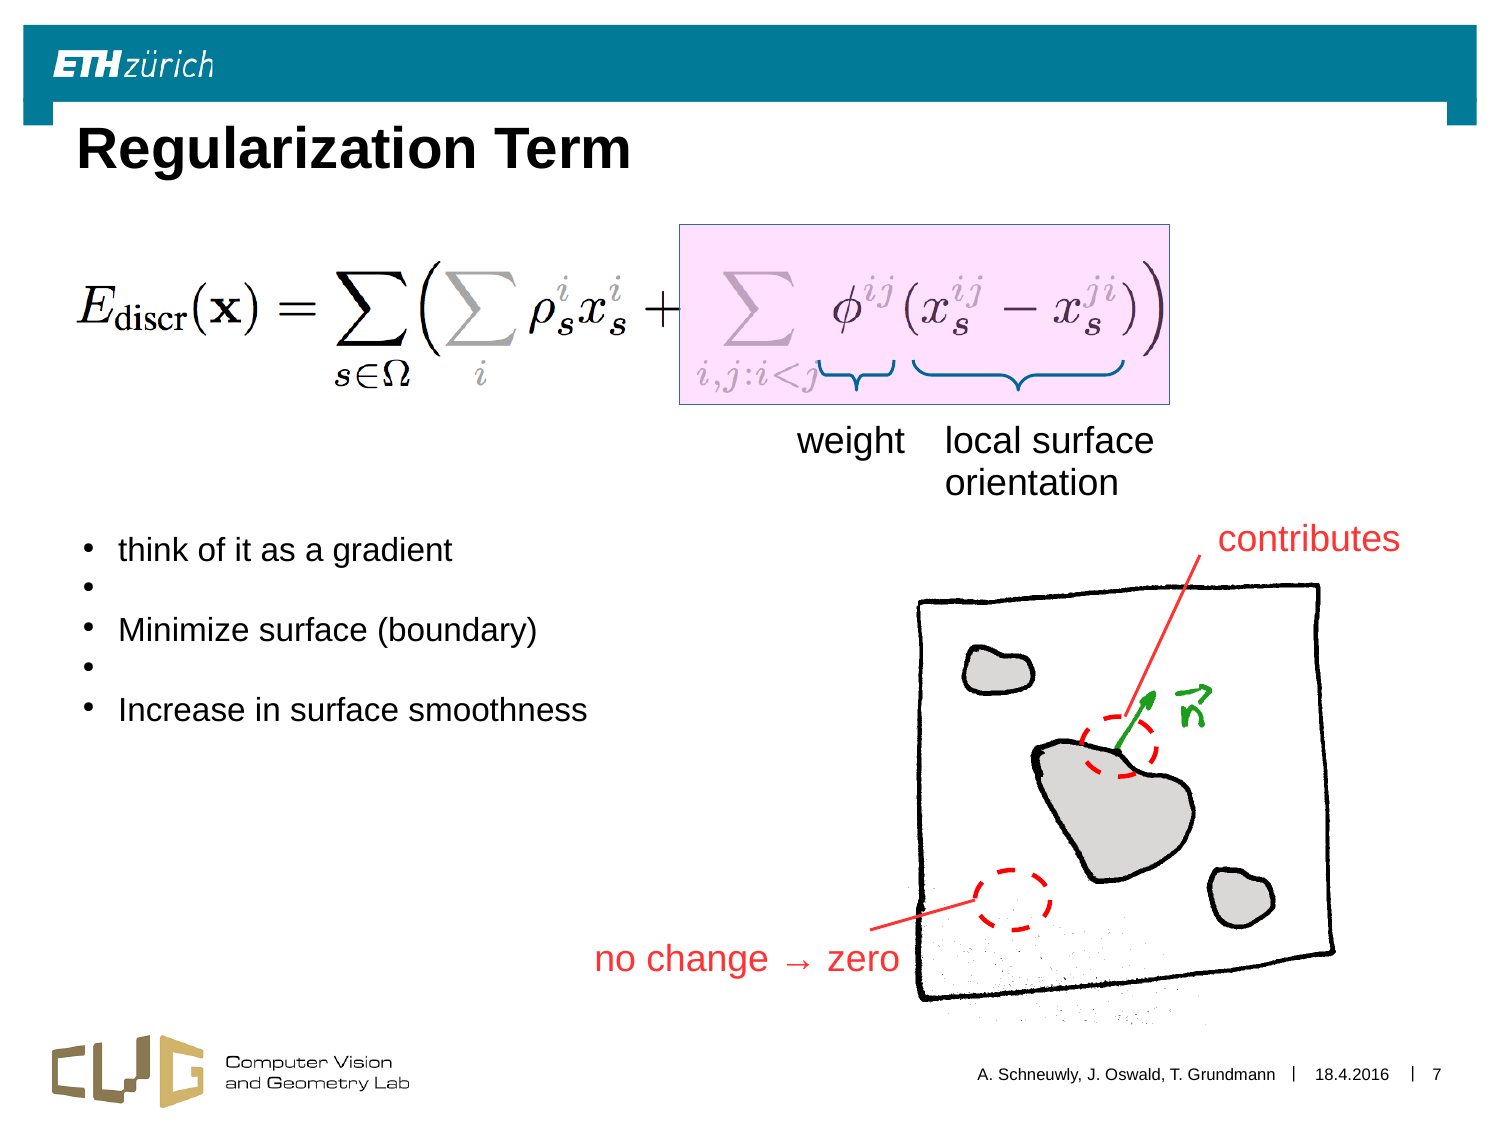

# Regularization Term
weight
local surface orientation
contributes
think of it as a gradient
Minimize surface (boundary)
Increase in surface smoothness
no change → zero
A. Schneuwly, J. Oswald, T. Grundmann
18.4.2016